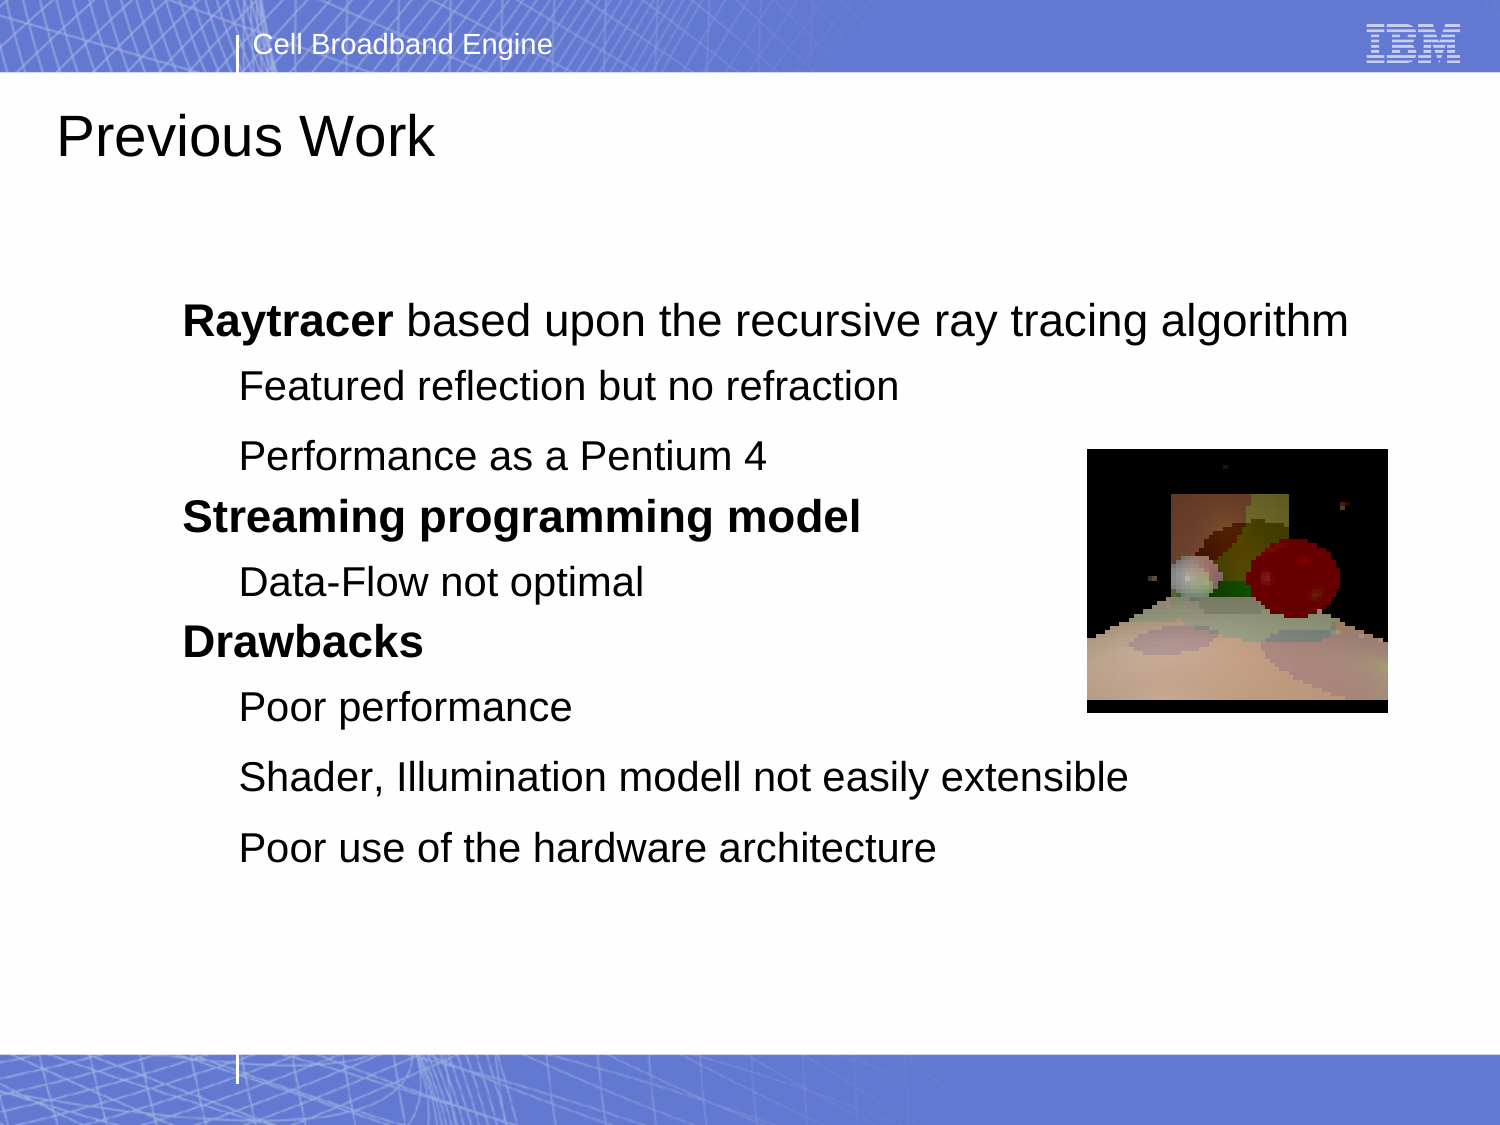

# Previous Work
Raytracer based upon the recursive ray tracing algorithm
 Featured reflection but no refraction
 Performance as a Pentium 4
Streaming programming model
 Data-Flow not optimal
Drawbacks
 Poor performance
 Shader, Illumination modell not easily extensible
 Poor use of the hardware architecture